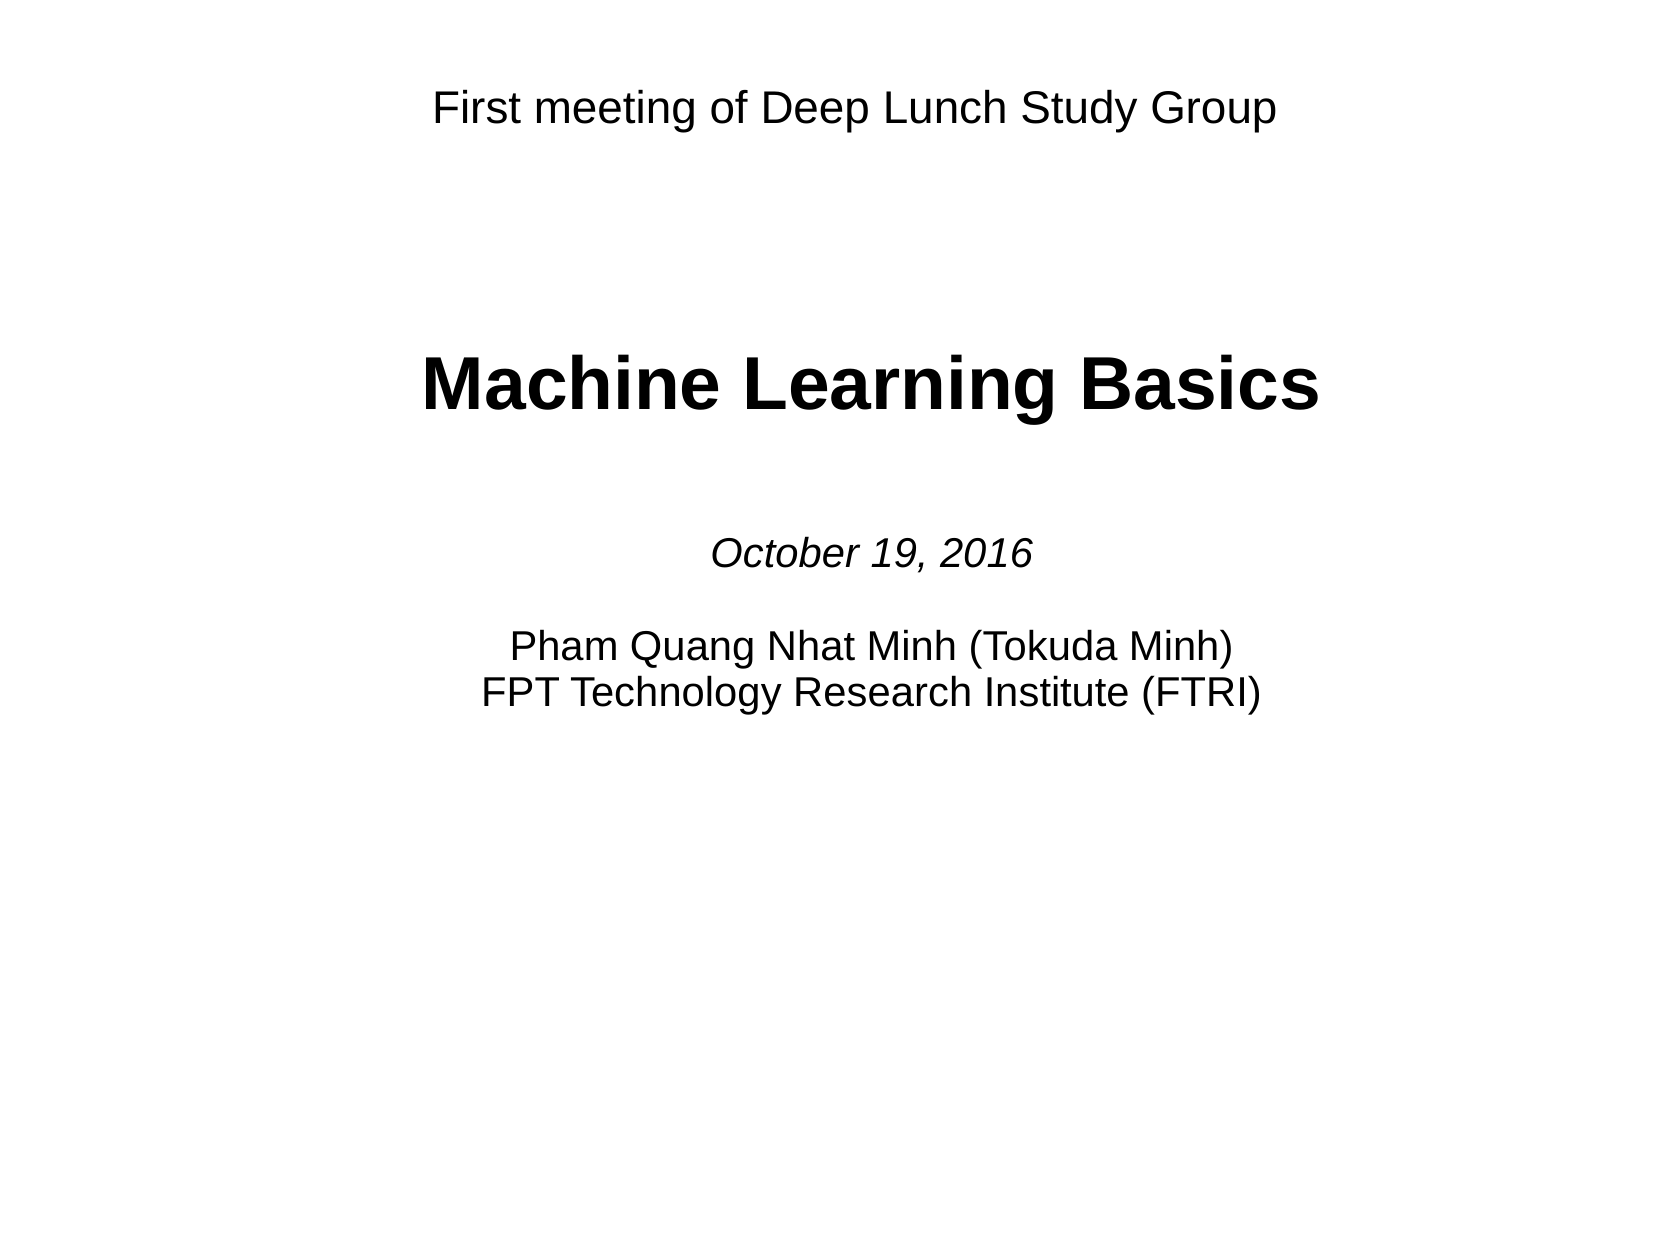

First meeting of Deep Lunch Study Group
Machine Learning Basics
October 19, 2016
Pham Quang Nhat Minh (Tokuda Minh)
FPT Technology Research Institute (FTRI)